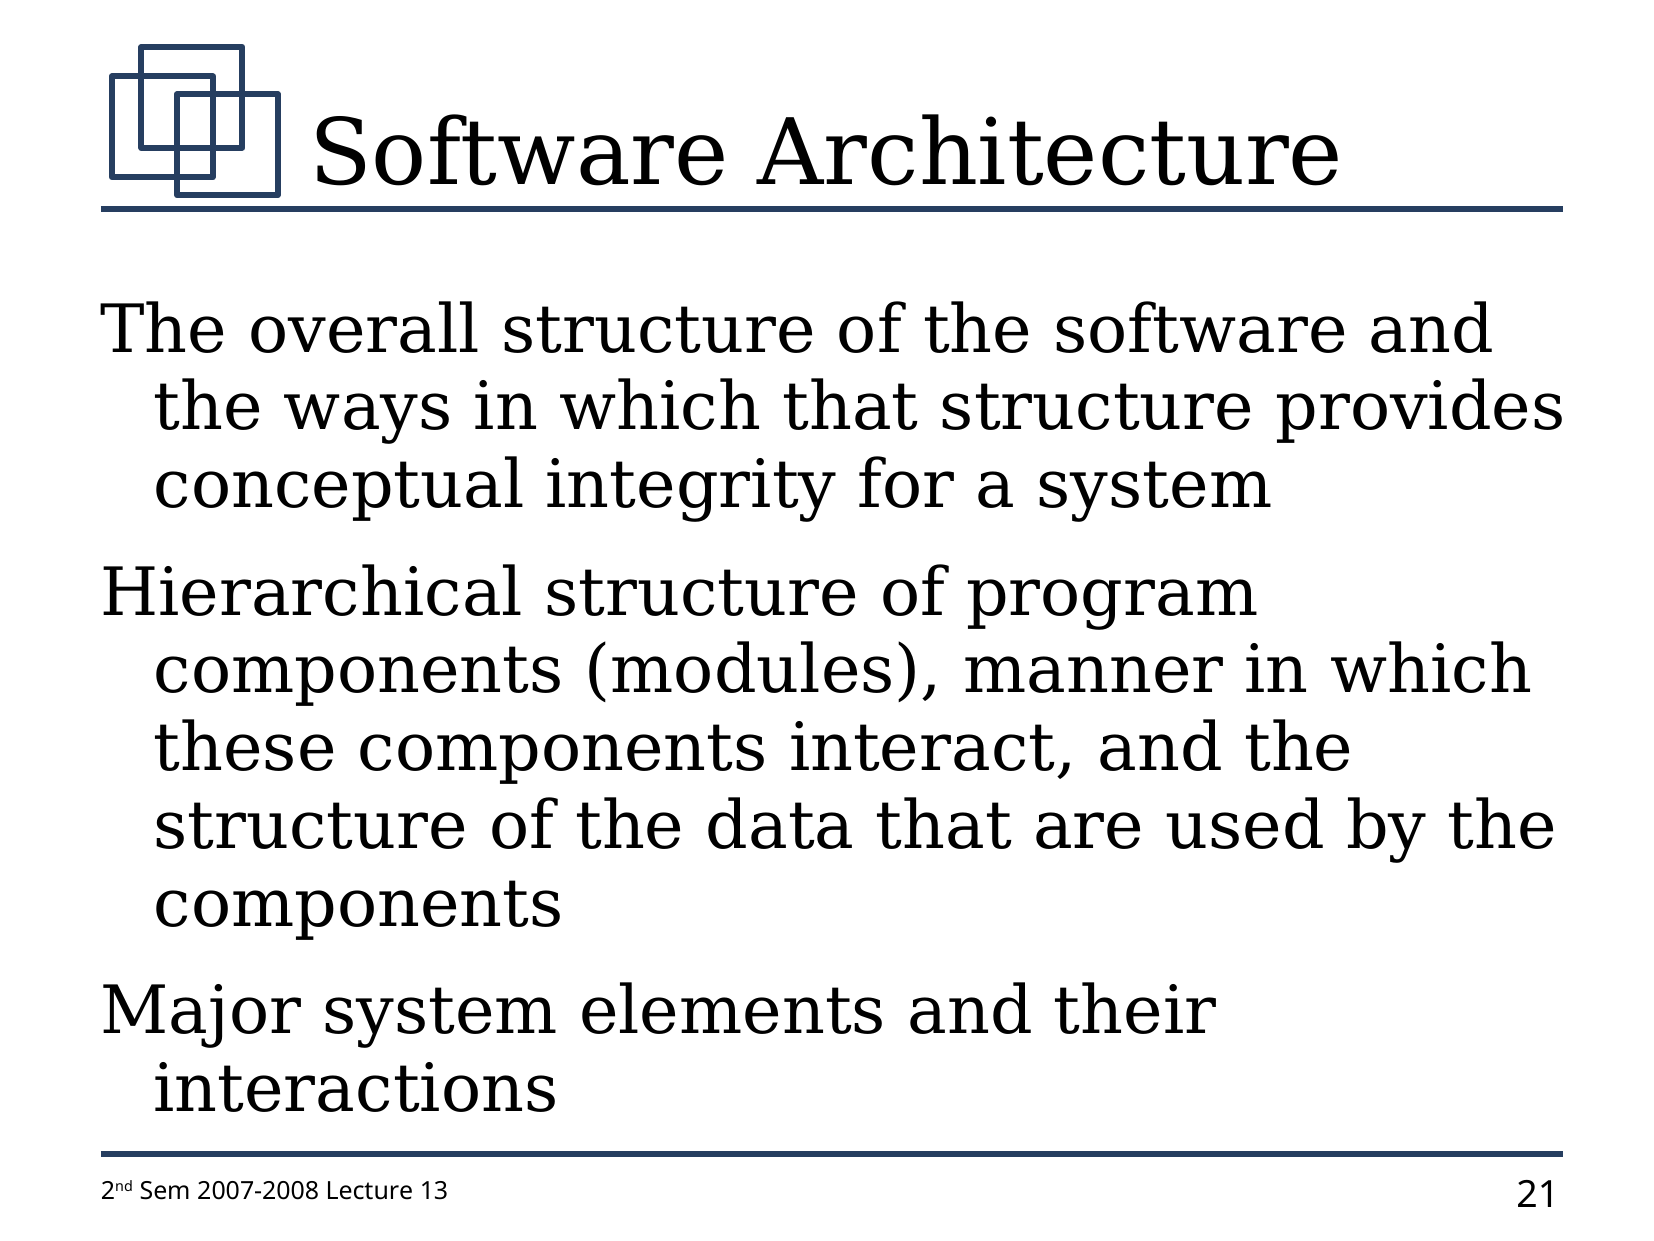

# Software Architecture
The overall structure of the software and the ways in which that structure provides conceptual integrity for a system
Hierarchical structure of program components (modules), manner in which these components interact, and the structure of the data that are used by the components
Major system elements and their interactions